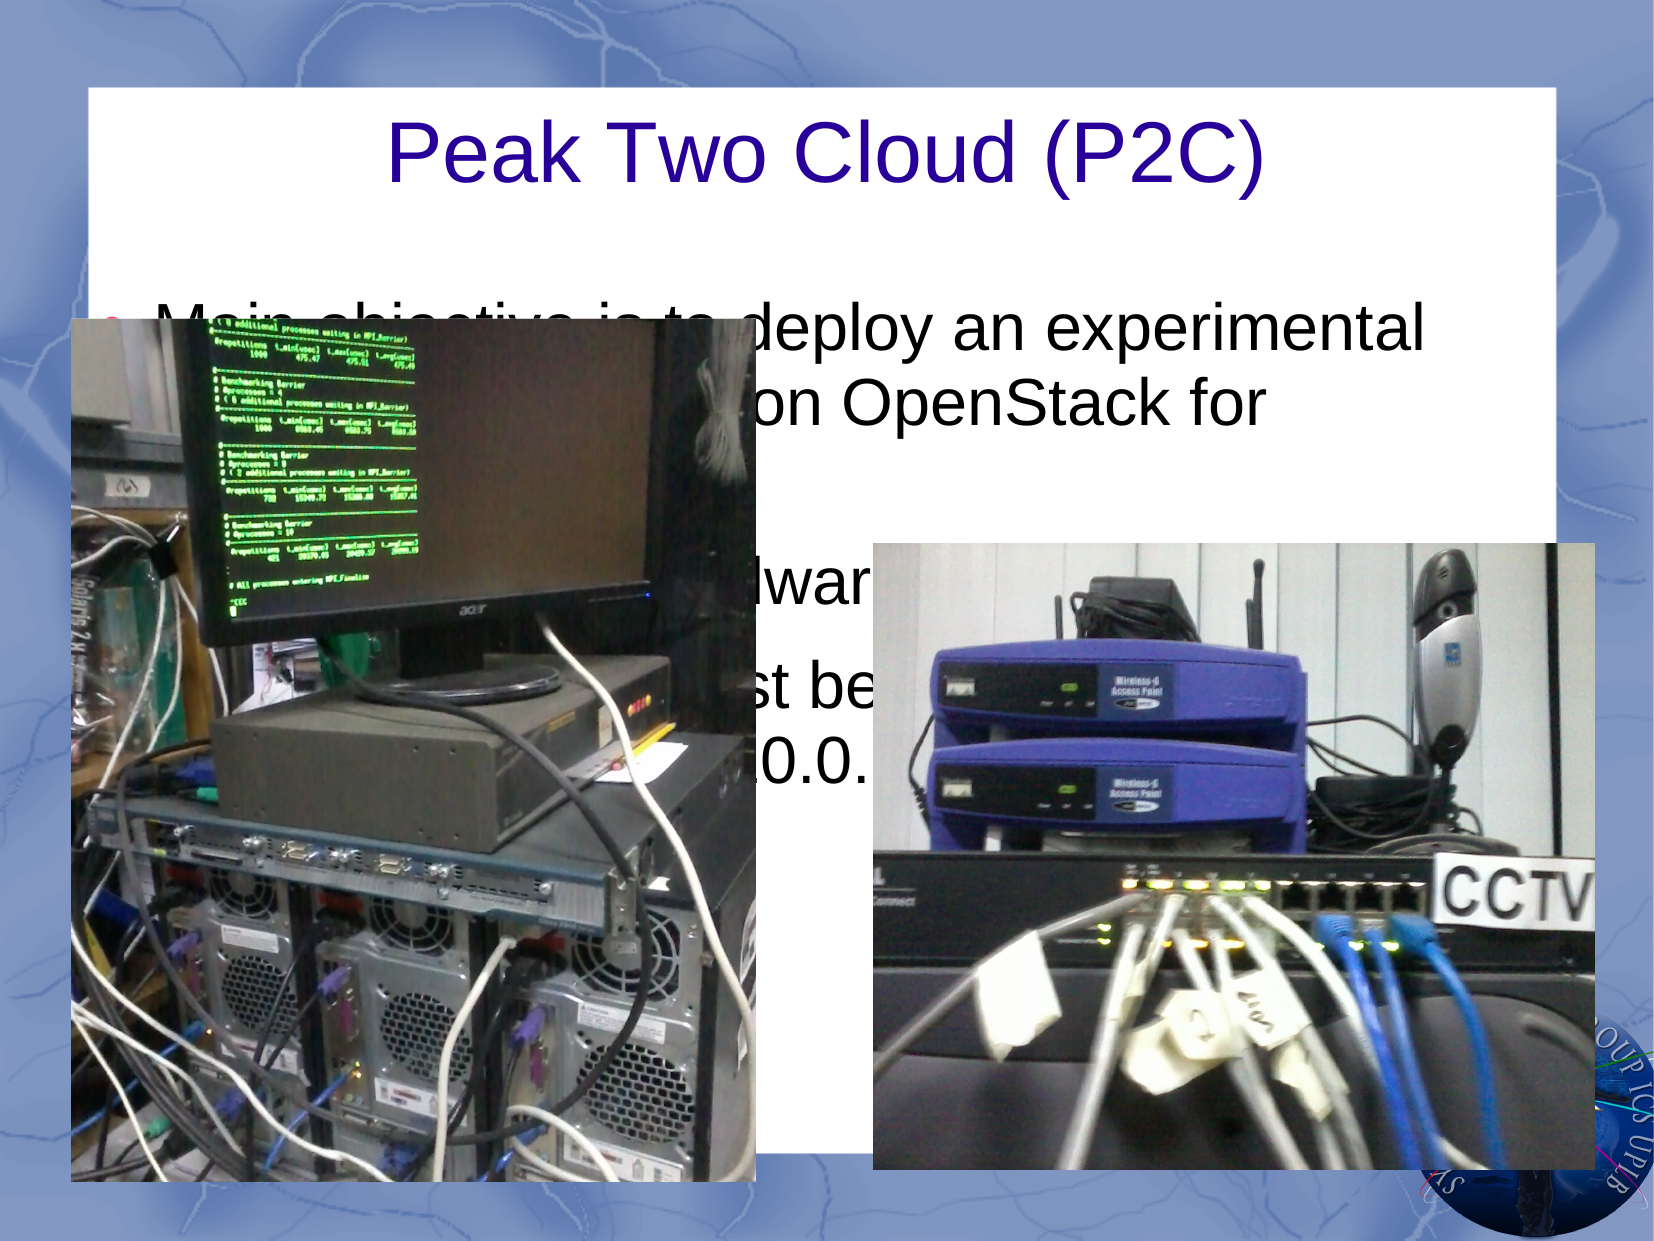

# Peak Two Cloud (P2C)
Main objective is to deploy an experimental private cloud based on OpenStack for scientific computing
Use commodity hardware
Cloud instances must be accessible from the ICS Staff Network (10.0.3.x subnet)